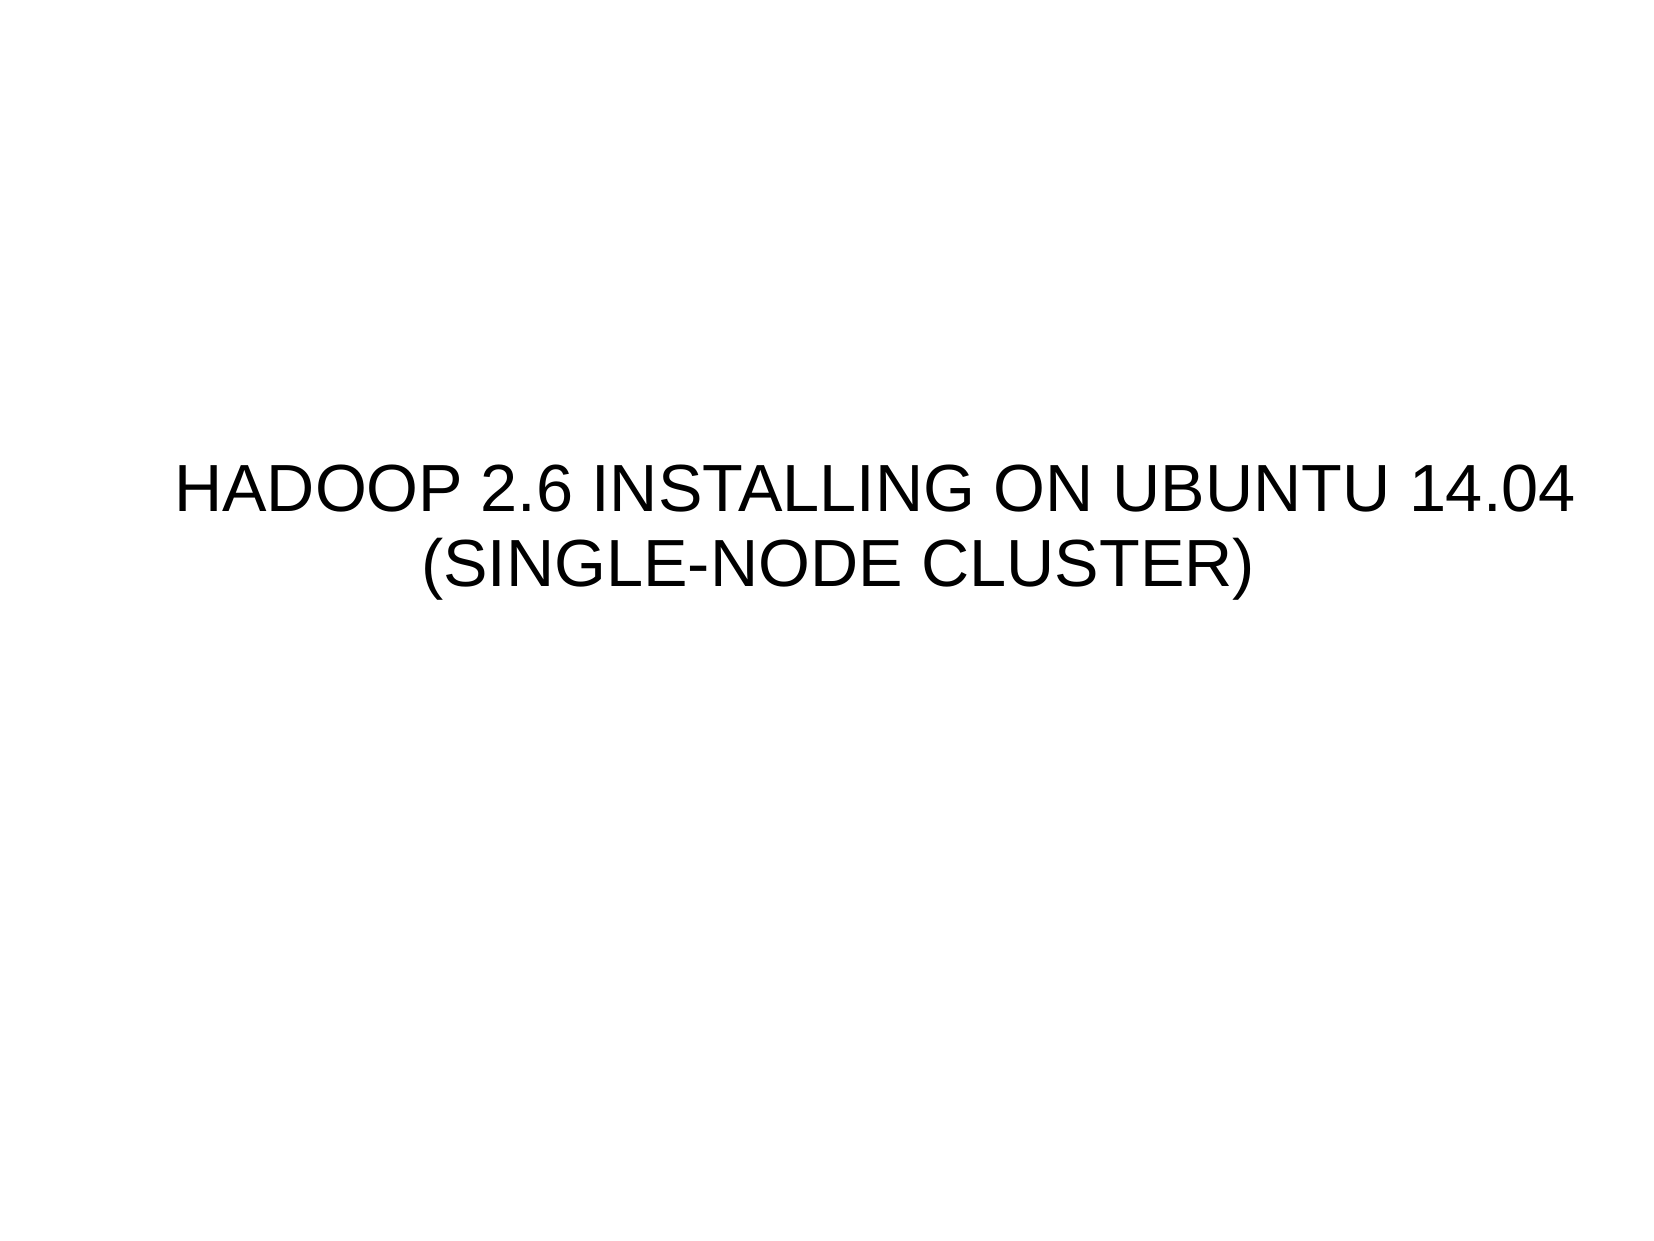

# HADOOP 2.6 INSTALLING ON UBUNTU 14.04 (SINGLE-NODE CLUSTER)